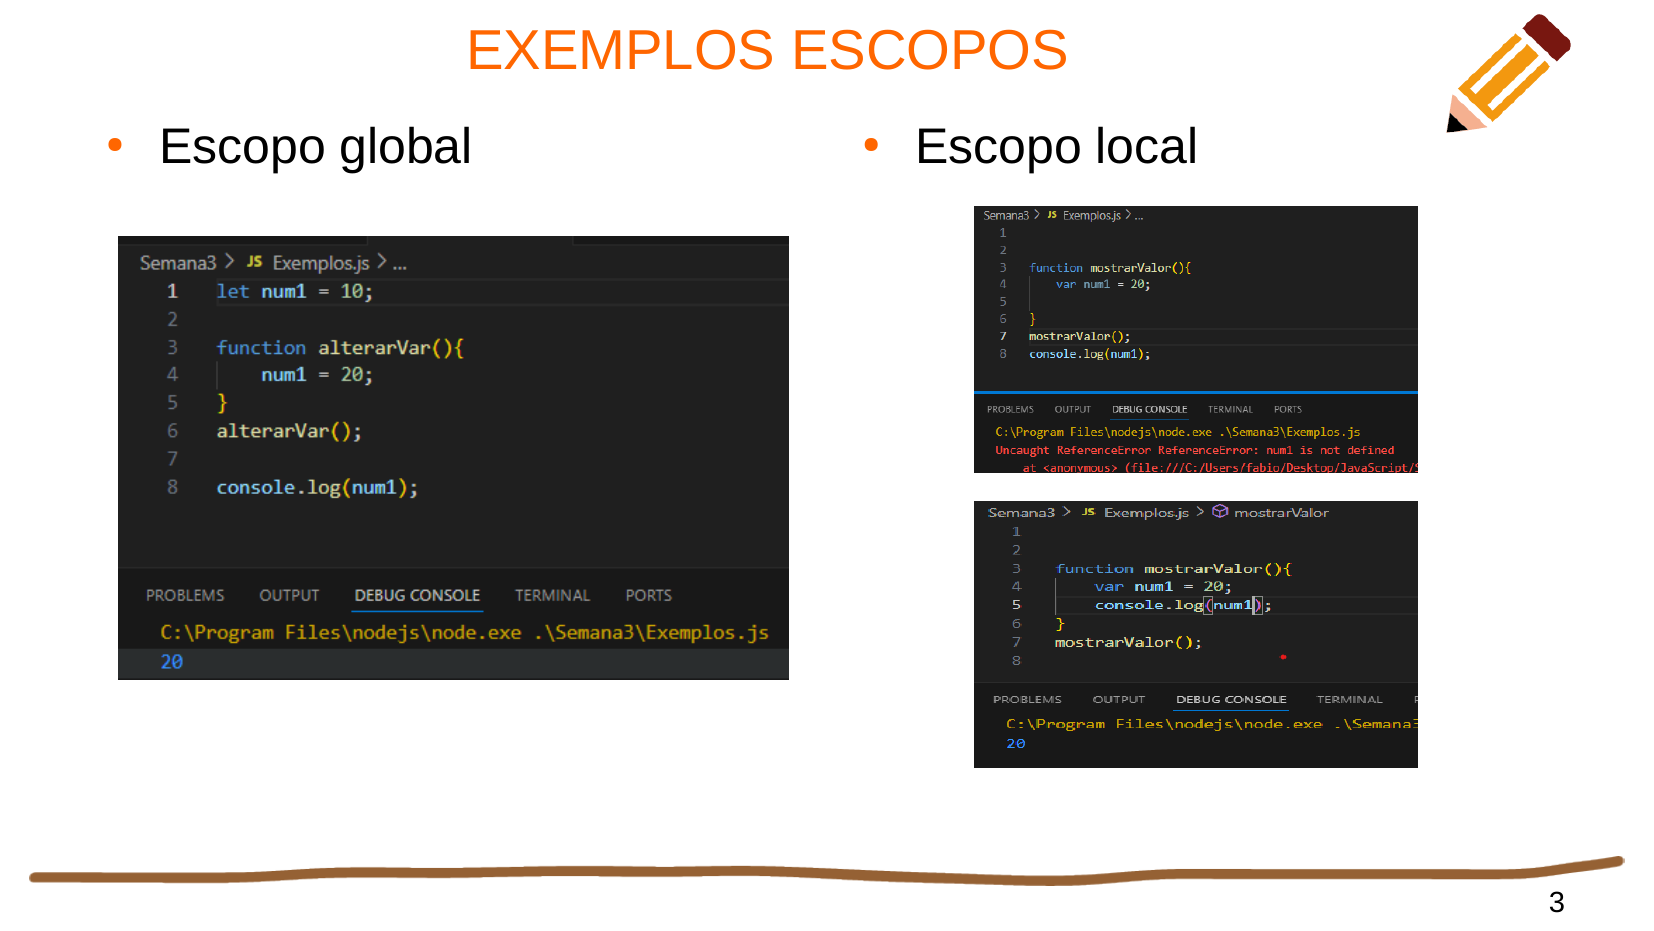

# EXEMPLOS ESCOPOS
Escopo global
Escopo local
3